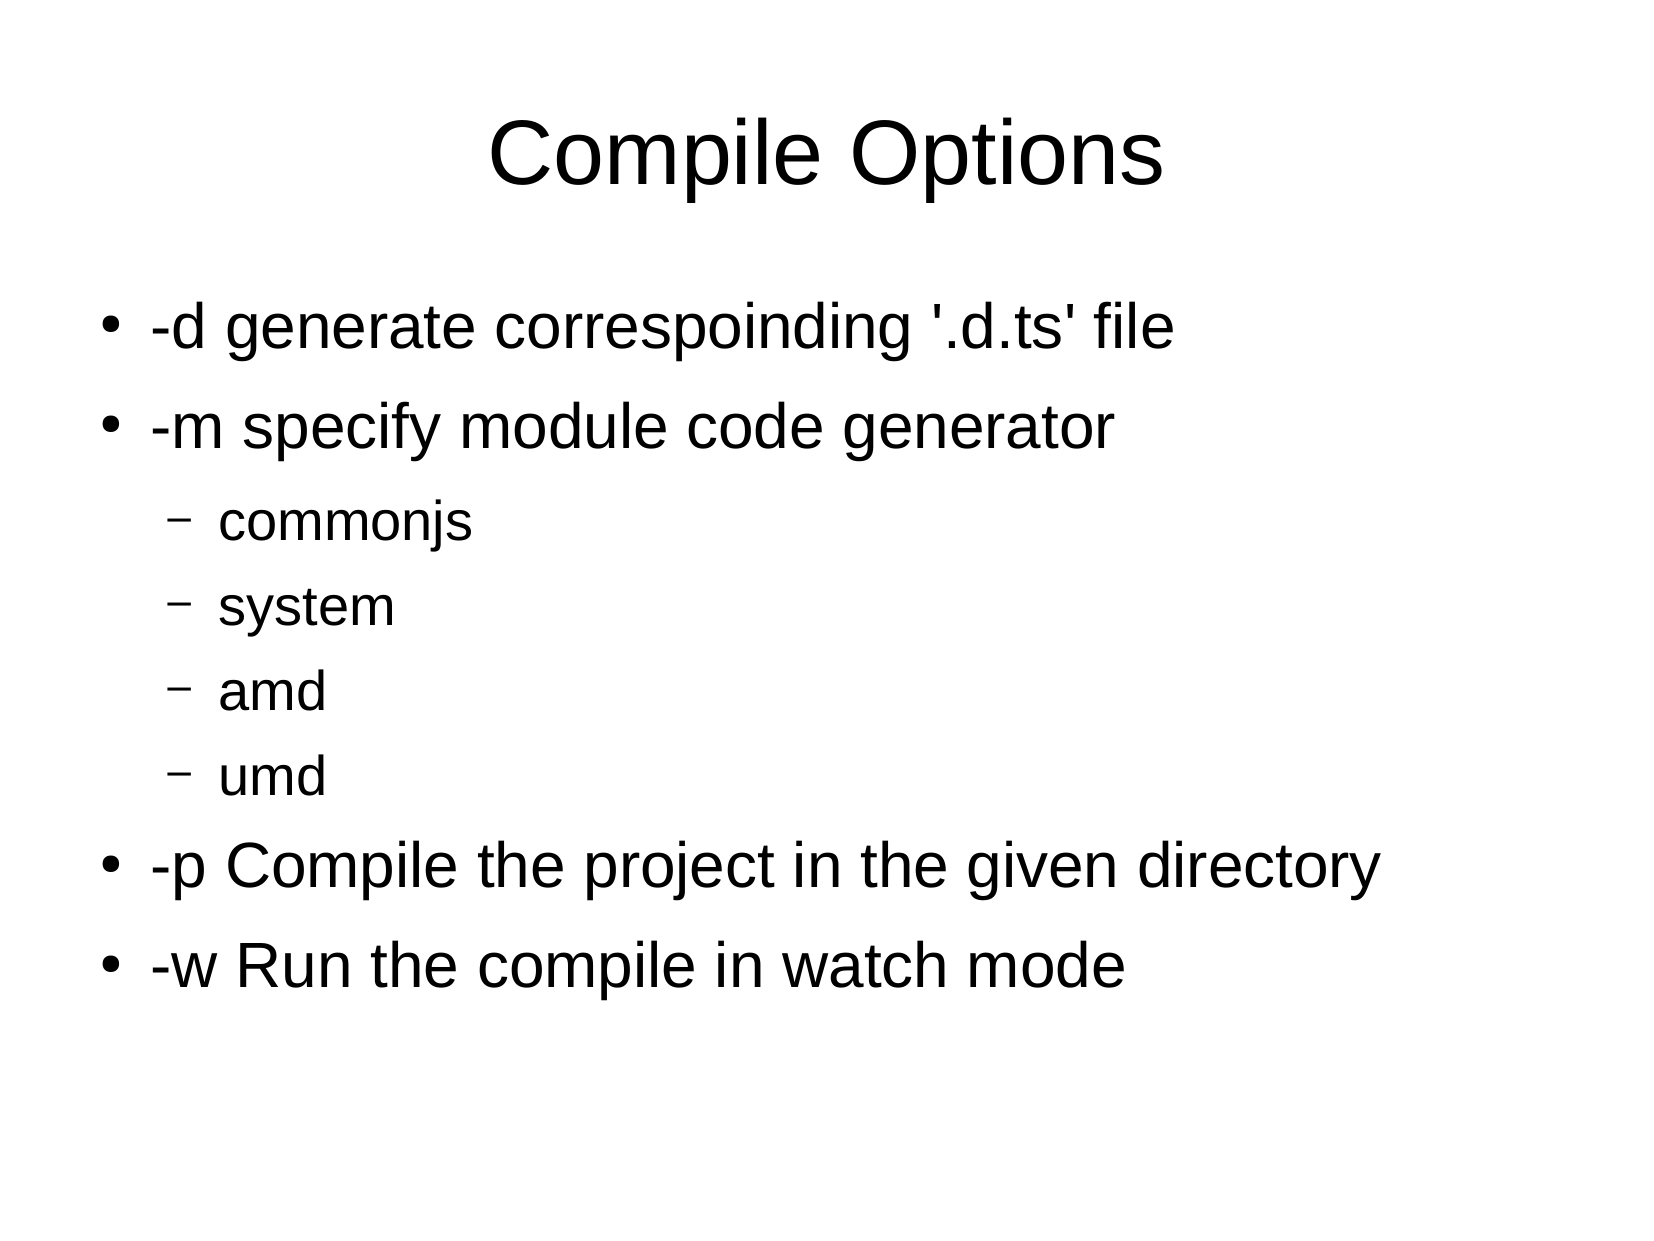

# Compile Options
-d generate correspoinding '.d.ts' file
-m specify module code generator
commonjs
system
amd
umd
-p Compile the project in the given directory
-w Run the compile in watch mode